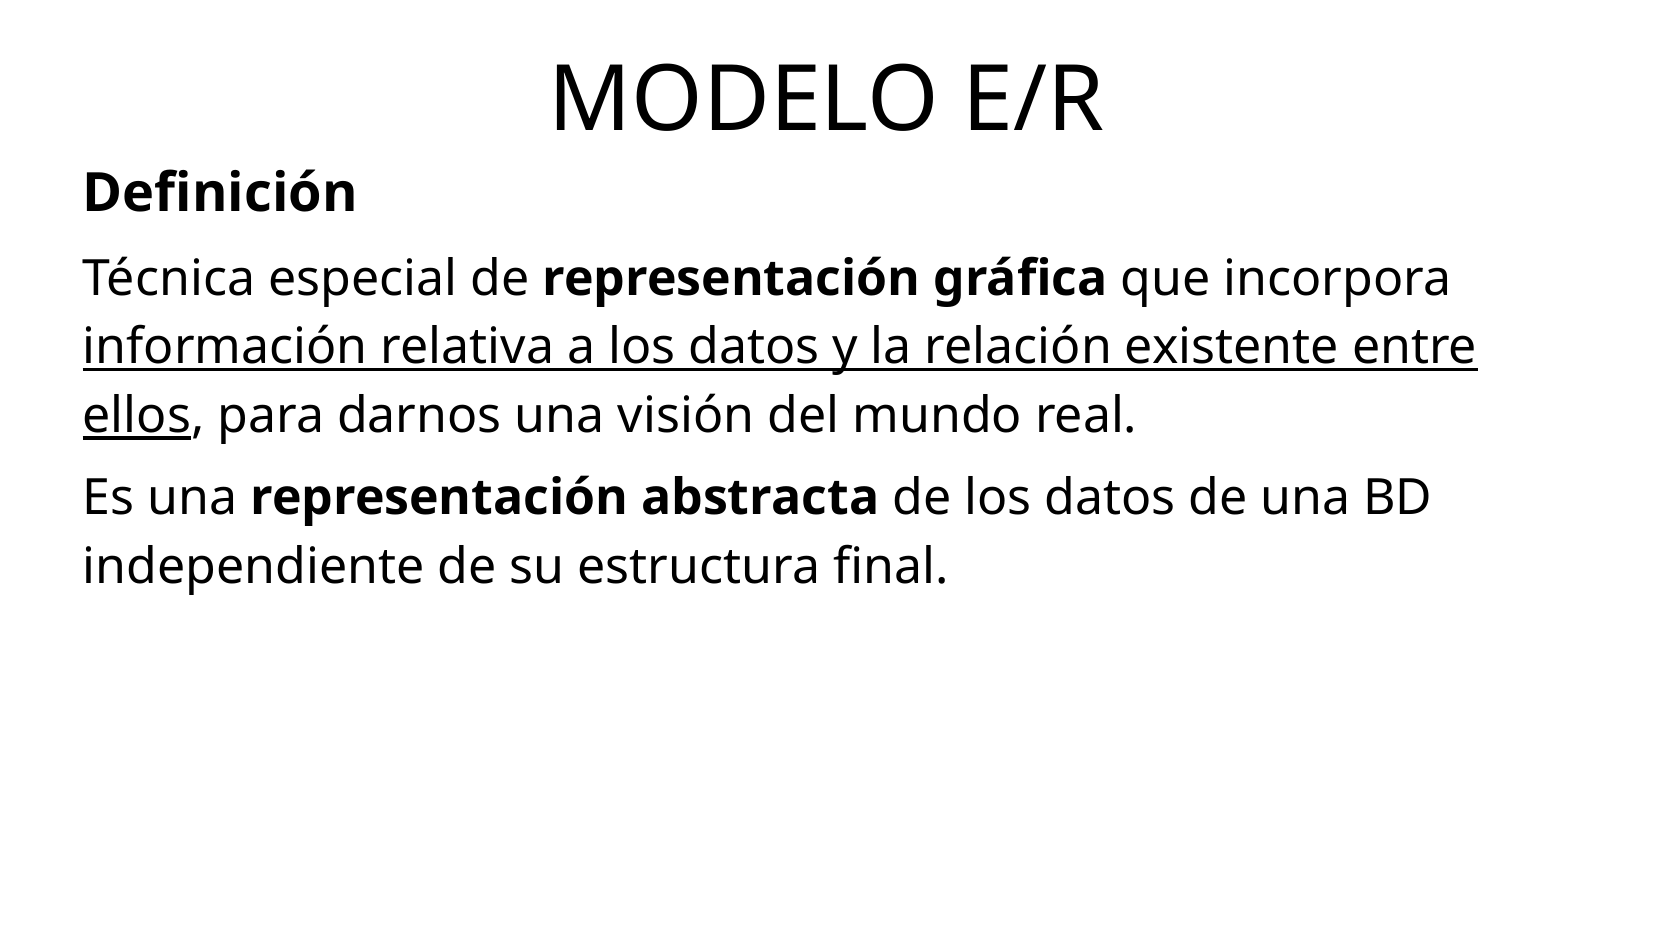

# MODELO E/R
Definición
Técnica especial de representación gráfica que incorpora información relativa a los datos y la relación existente entre ellos, para darnos una visión del mundo real.
Es una representación abstracta de los datos de una BD independiente de su estructura final.